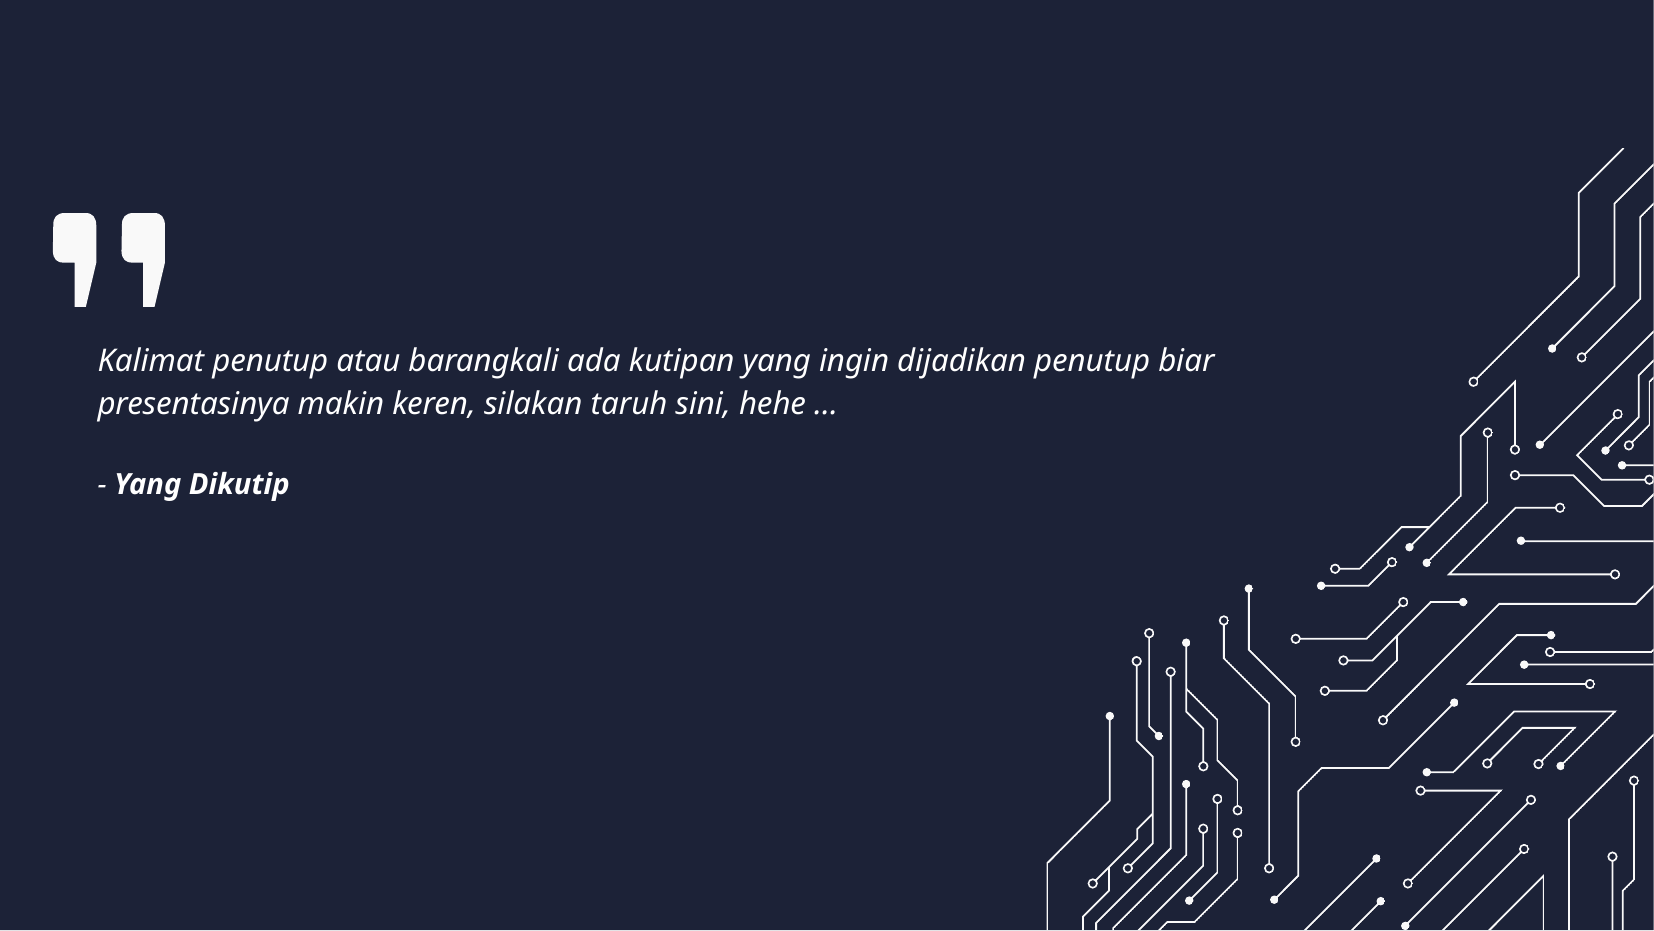

Kalimat penutup atau barangkali ada kutipan yang ingin dijadikan penutup biar presentasinya makin keren, silakan taruh sini, hehe ...
- Yang Dikutip